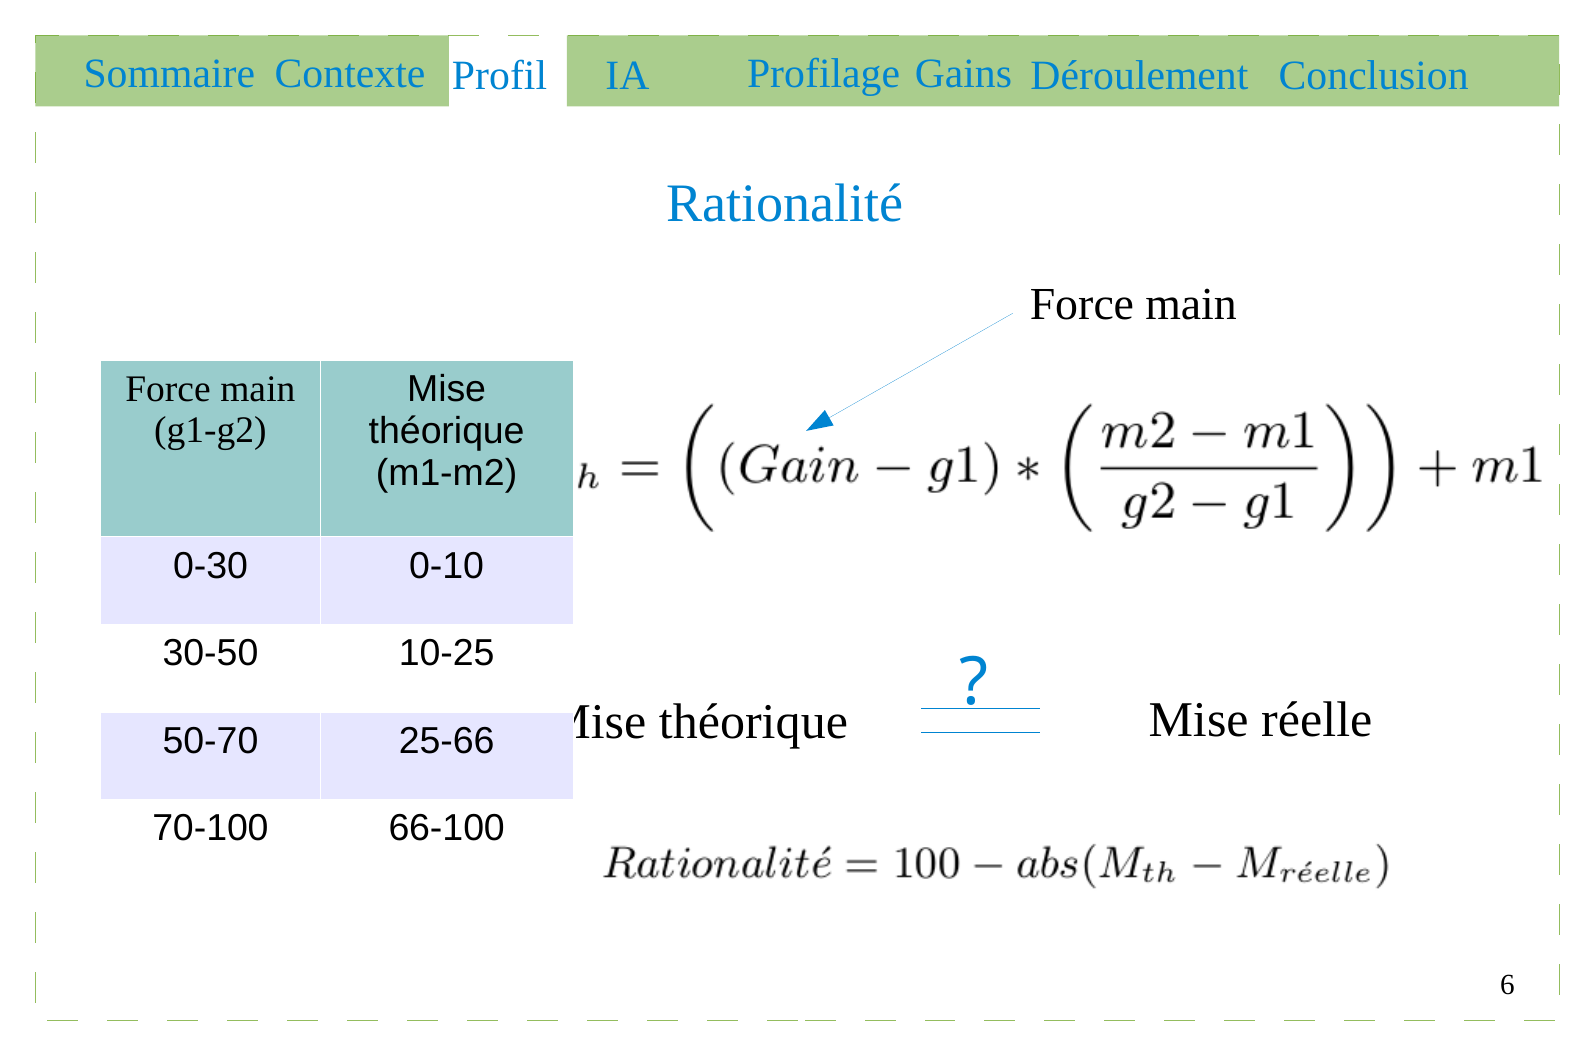

Profilage
Gains
Sommaire
Contexte
Profil
Déroulement
Conclusion
IA
Rationalité
Force main
| Force main (g1-g2) | Mise théorique (m1-m2) |
| --- | --- |
| 0-30 | 0-10 |
| 30-50 | 10-25 |
| 50-70 | 25-66 |
| 70-100 | 66-100 |
?
Mise réelle
Mise théorique
6